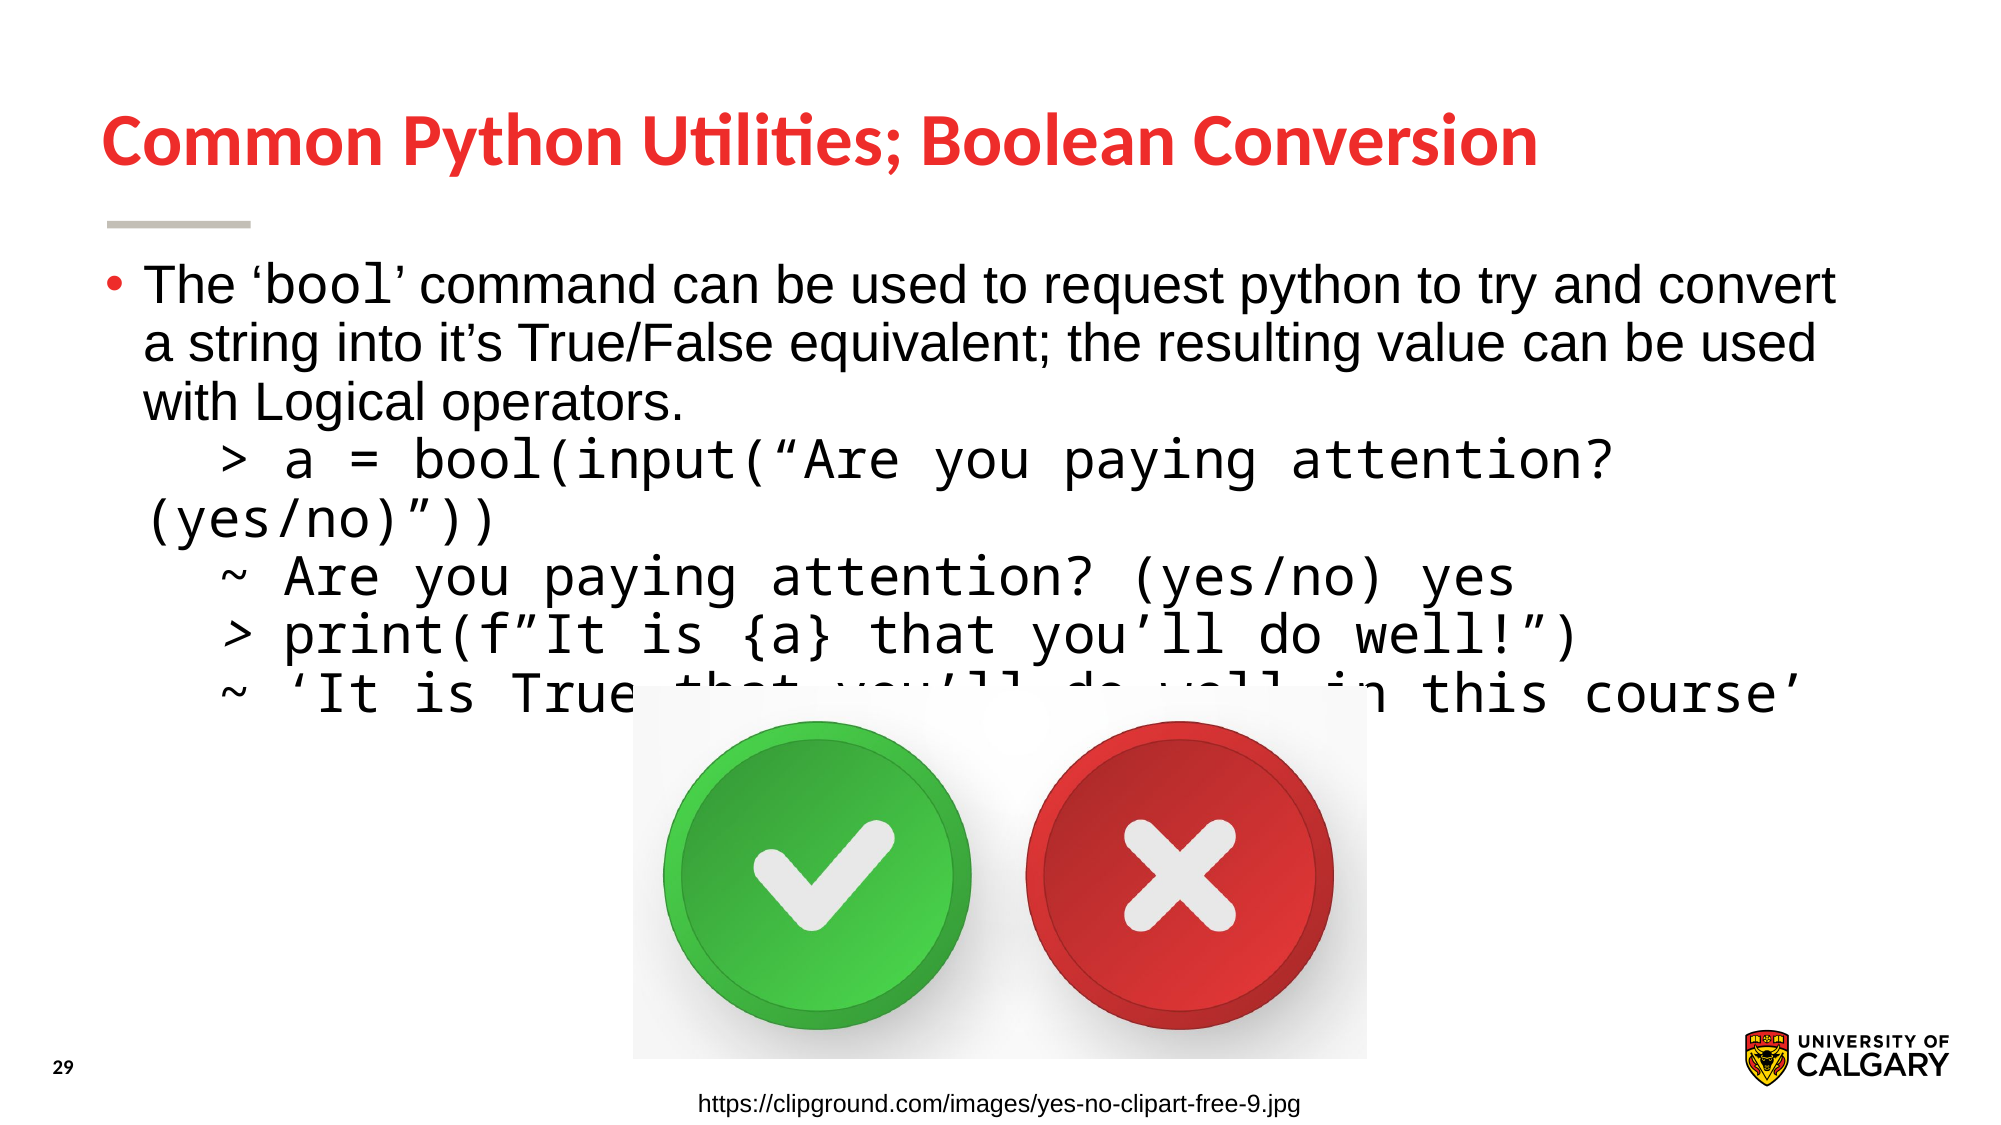

# Common Python Utilities; Boolean Conversion
The ‘bool’ command can be used to request python to try and convert a string into it’s True/False equivalent; the resulting value can be used with Logical operators.
	> a = bool(input(“Are you paying attention? (yes/no)”))
	~ Are you paying attention? (yes/no) yes
	> print(f”It is {a} that you’ll do well!”)
	~ ‘It is True that you’ll do well in this course’
https://clipground.com/images/yes-no-clipart-free-9.jpg